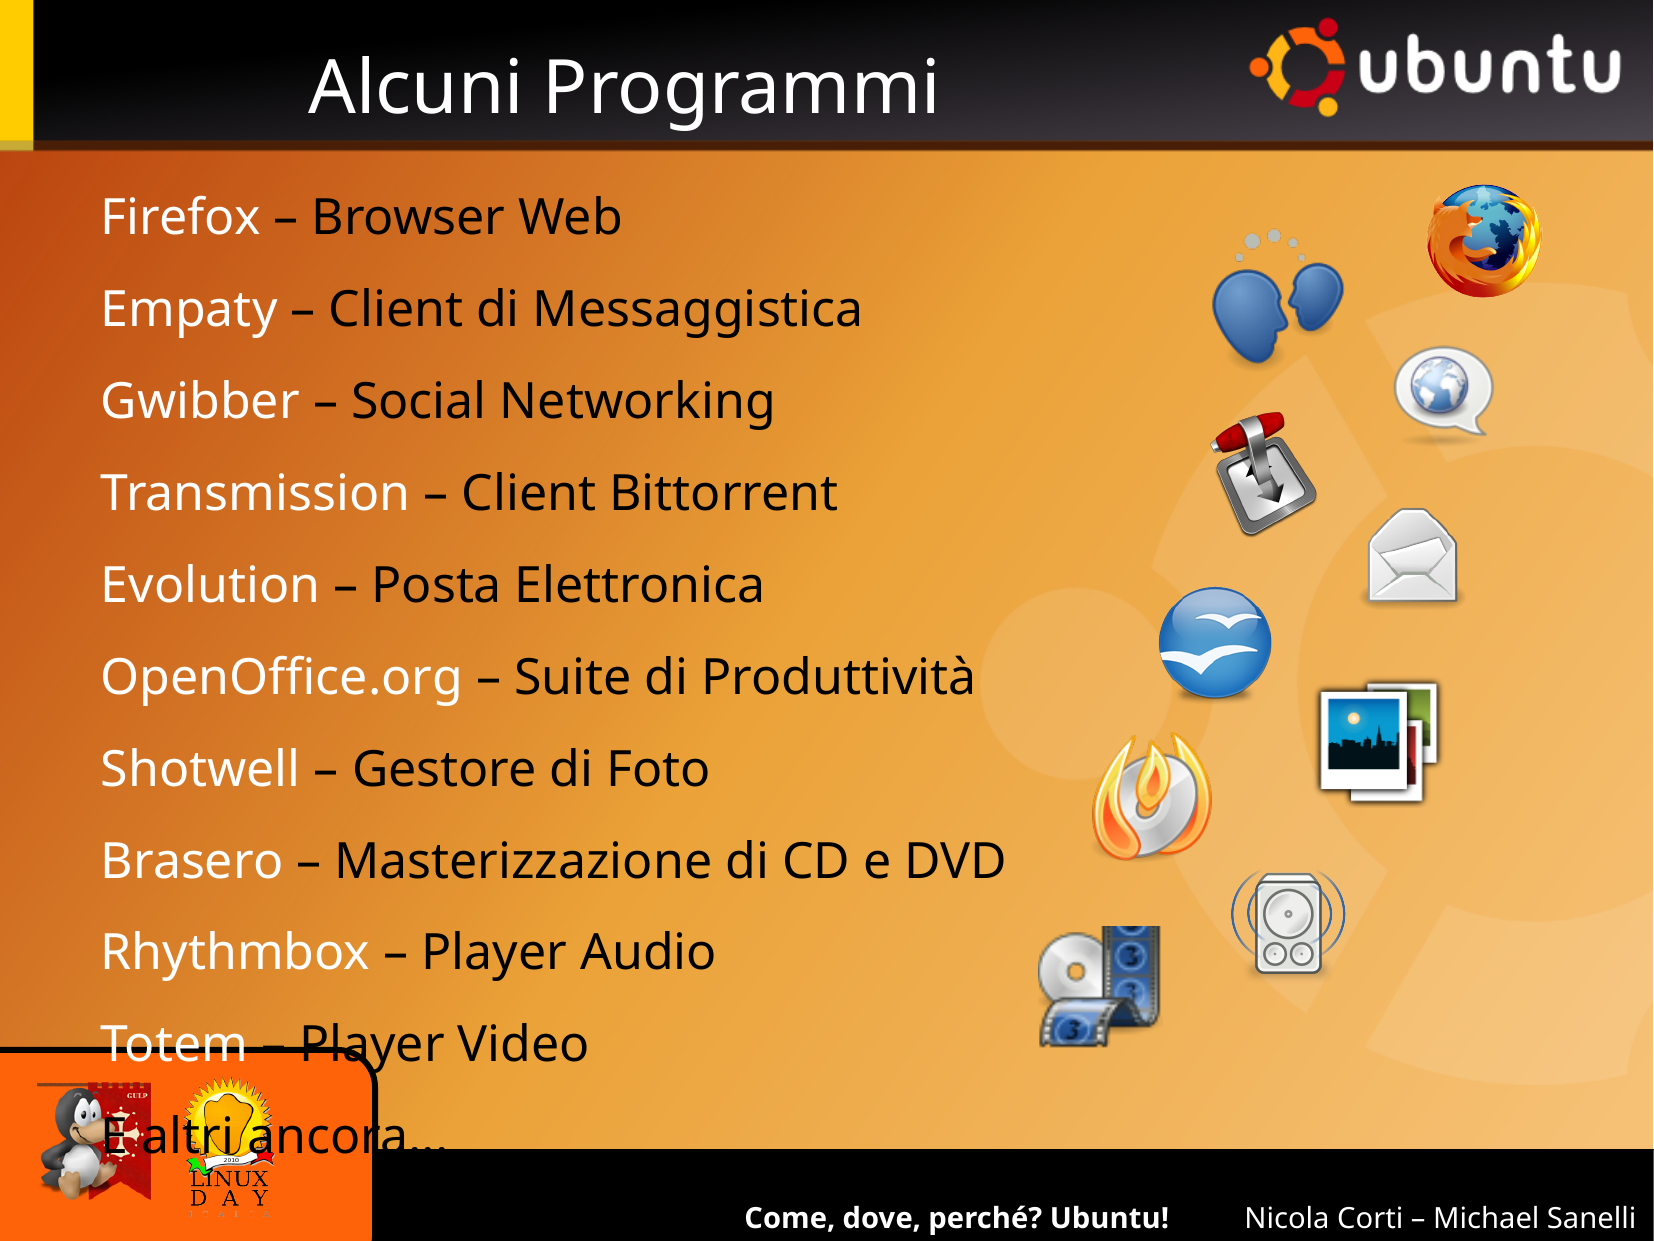

# Alcuni Programmi
Firefox – Browser Web
Empaty – Client di Messaggistica
Gwibber – Social Networking
Transmission – Client Bittorrent
Evolution – Posta Elettronica
OpenOffice.org – Suite di Produttività
Shotwell – Gestore di Foto
Brasero – Masterizzazione di CD e DVD
Rhythmbox – Player Audio
Totem – Player Video
E altri ancora...